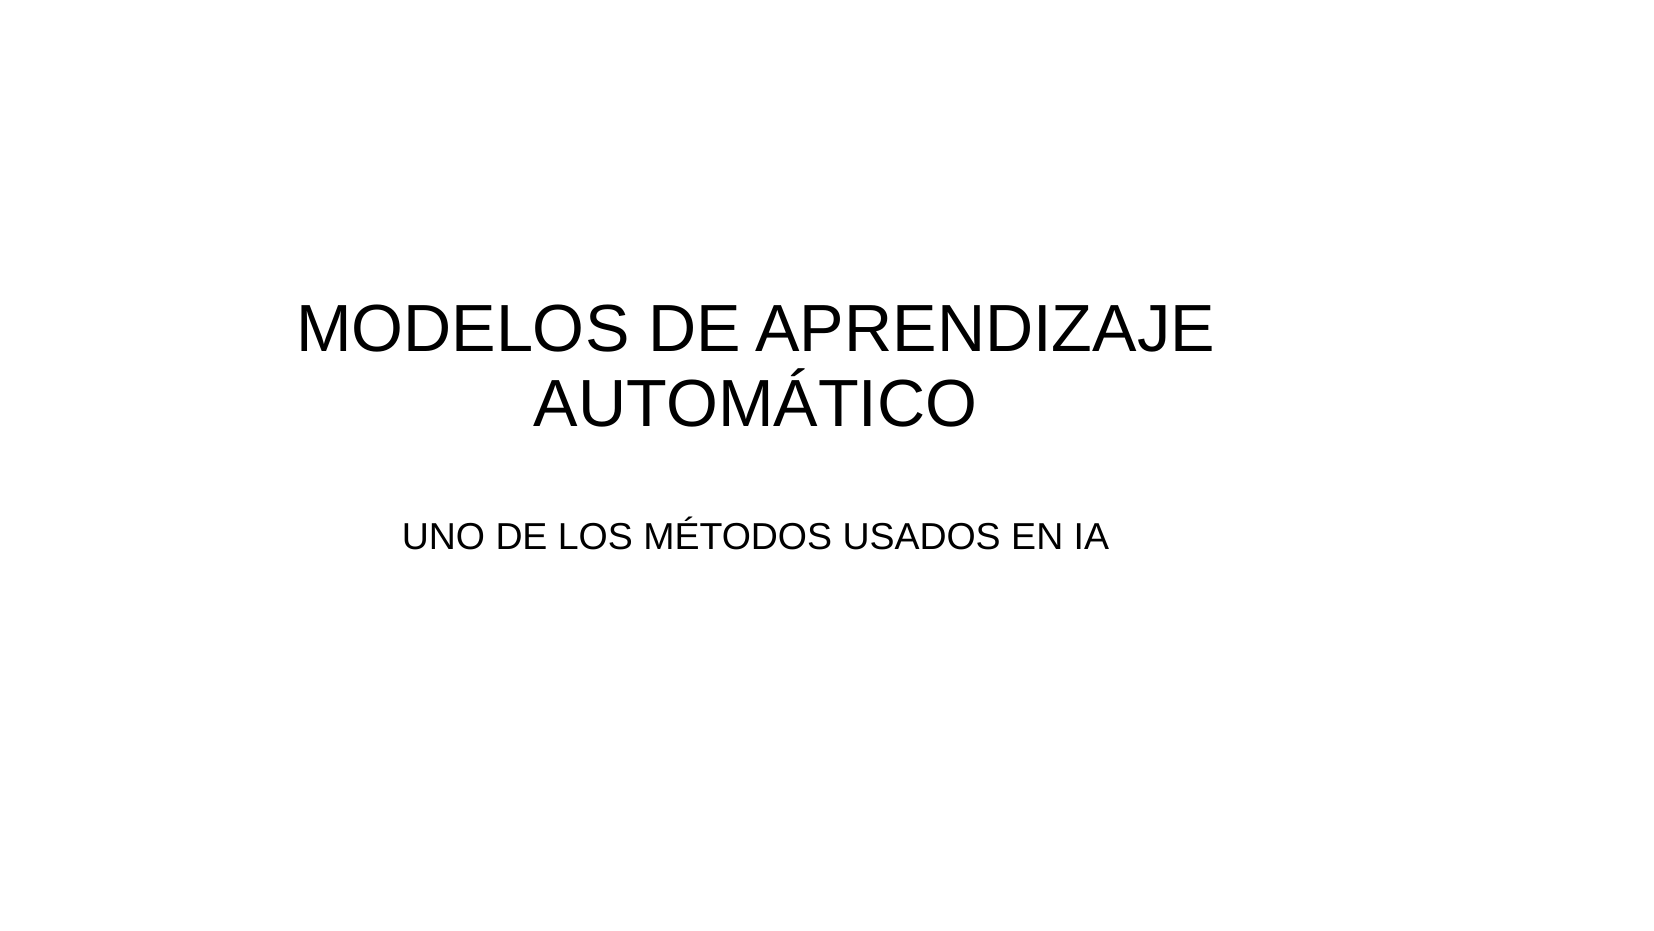

MODELOS DE APRENDIZAJE AUTOMÁTICO
UNO DE LOS MÉTODOS USADOS EN IA